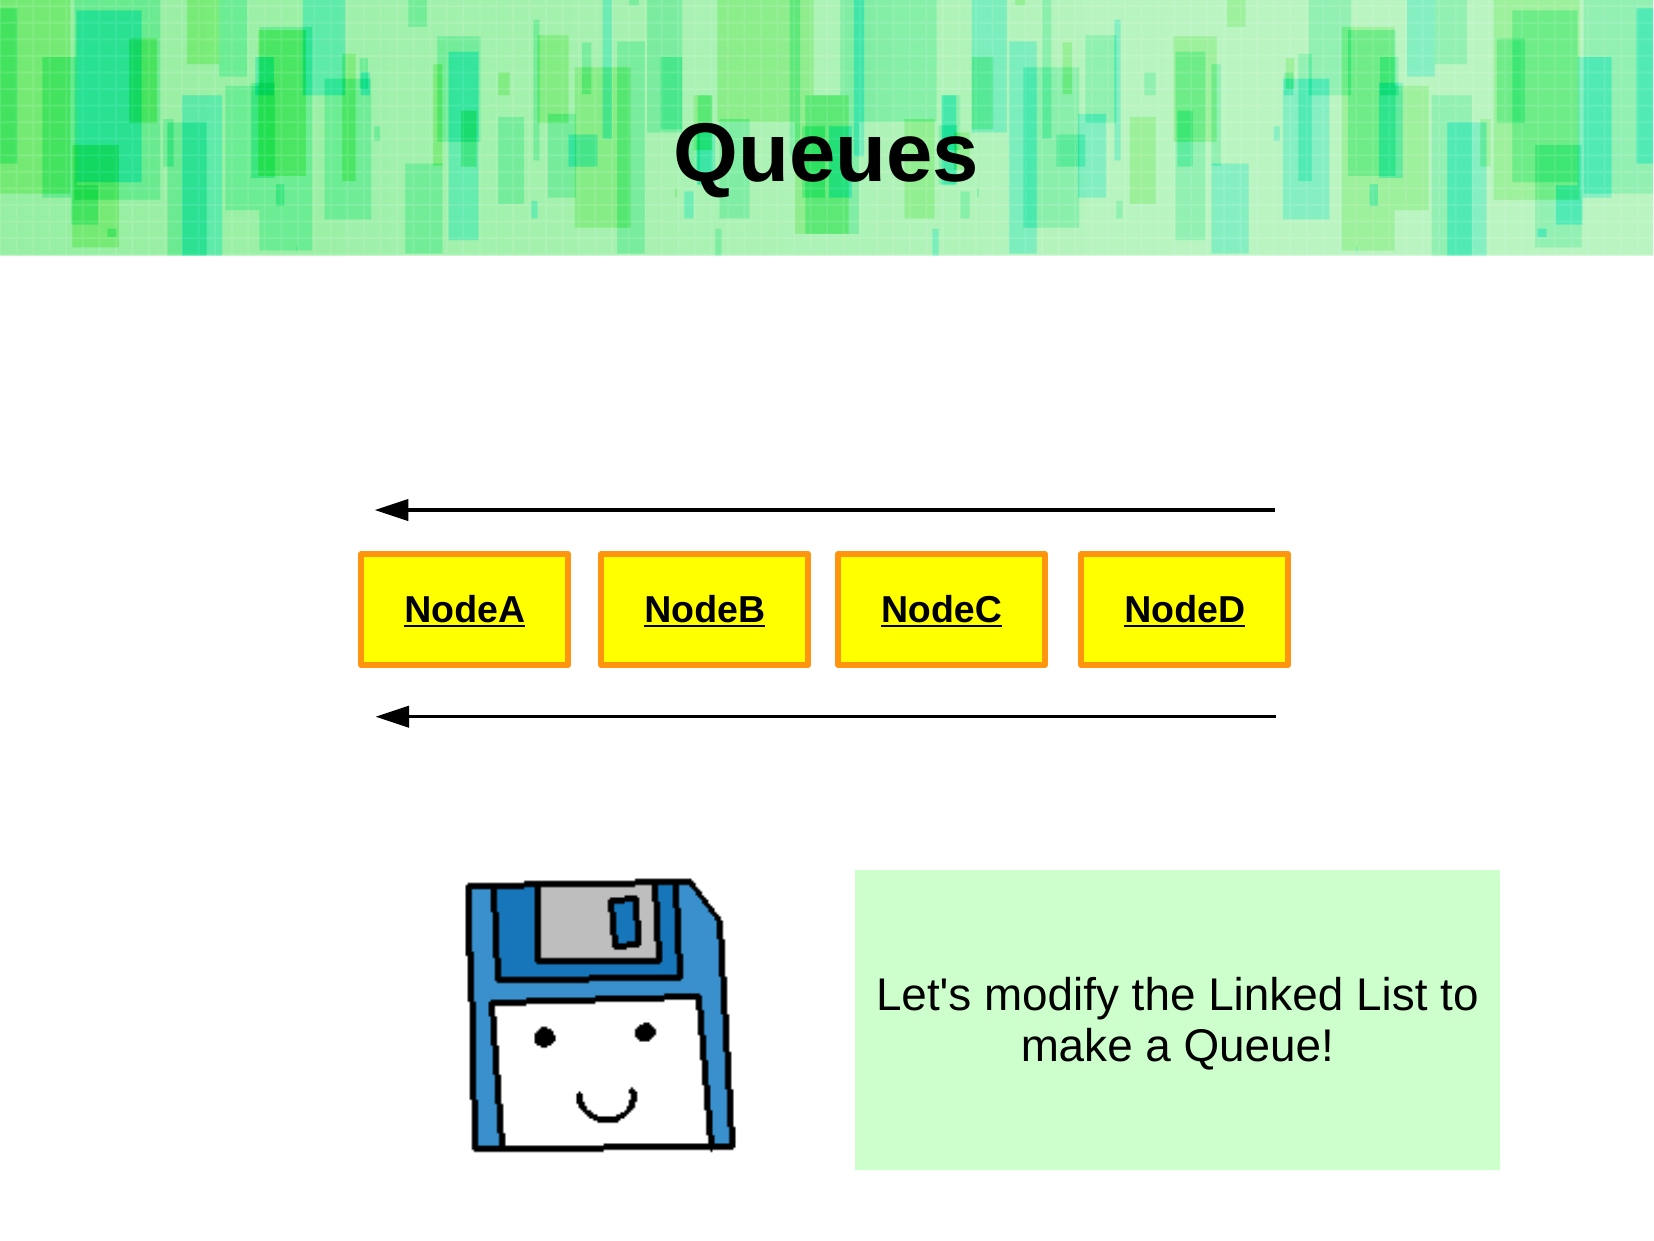

# Queues
NodeA
NodeB
NodeC
NodeD
Let's modify the Linked List to make a Queue!